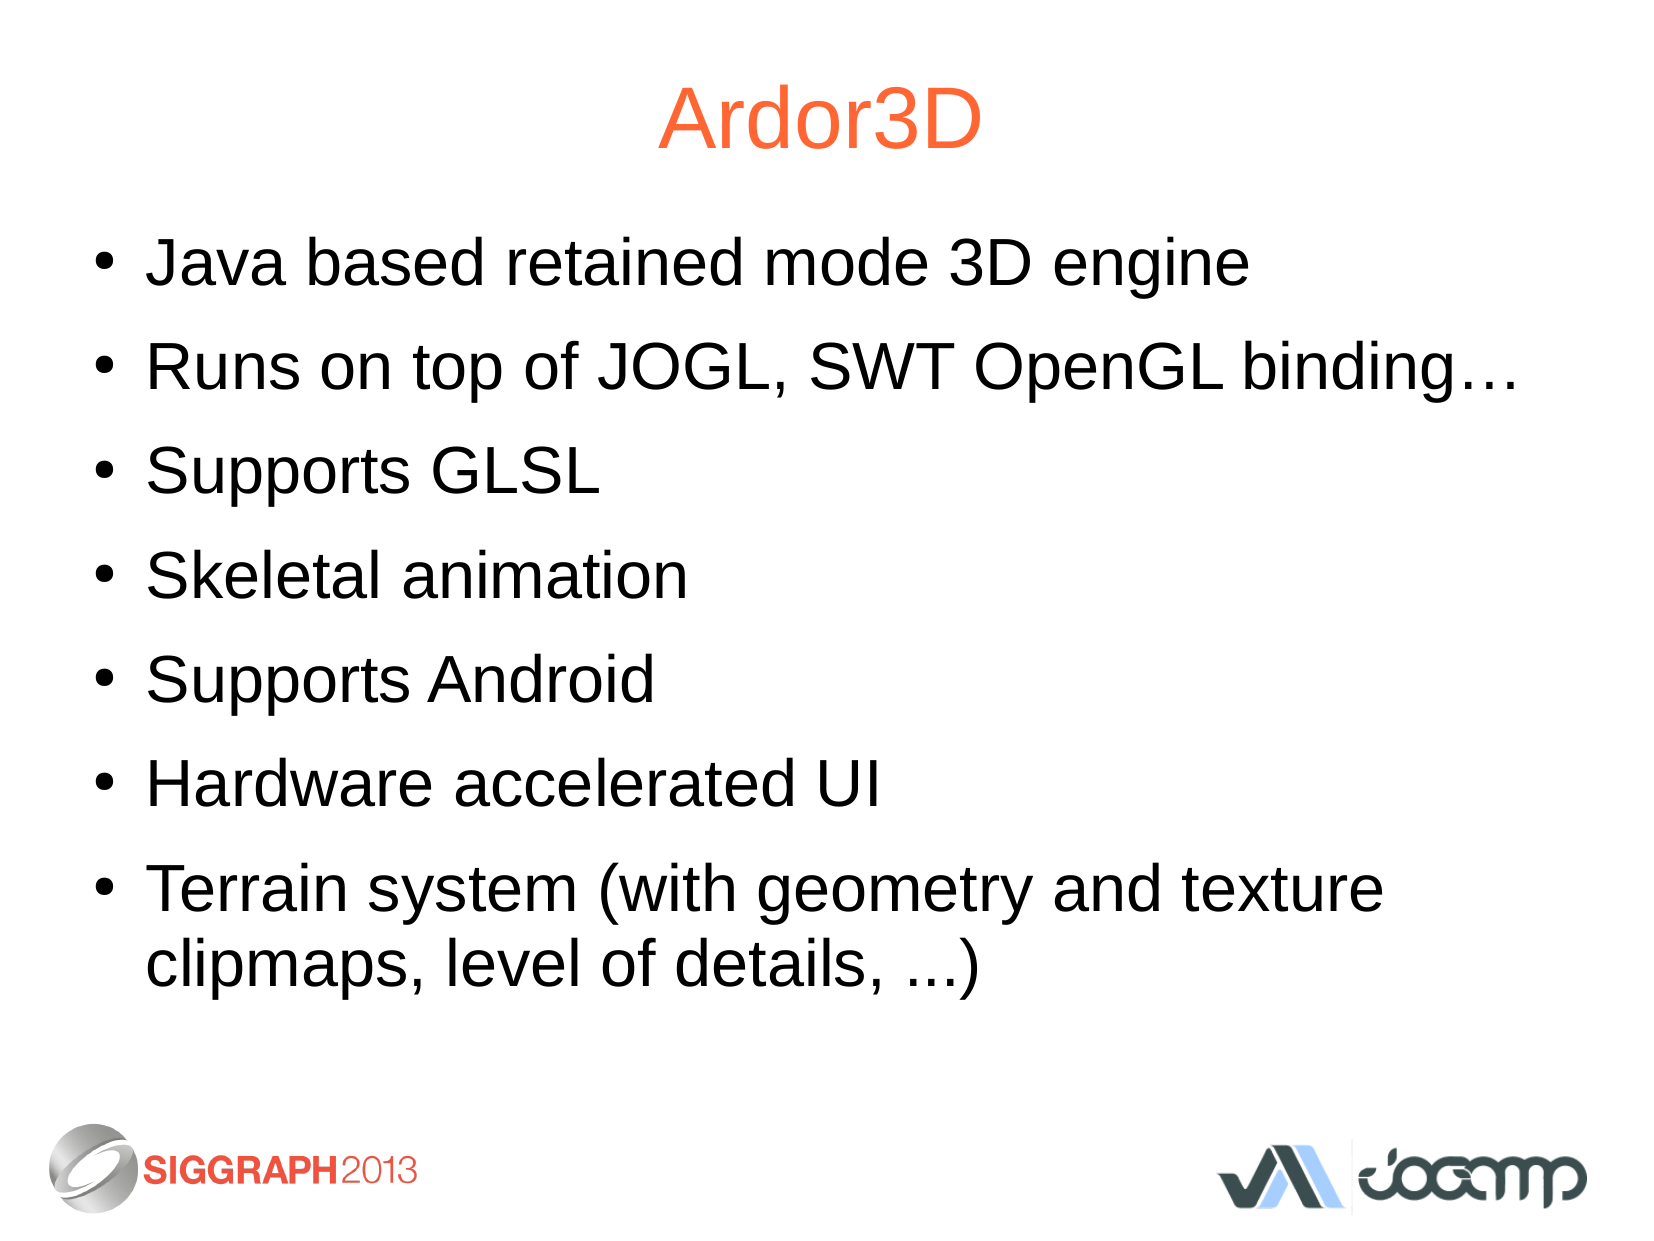

# Ardor3D
Java based retained mode 3D engine
Runs on top of JOGL, SWT OpenGL binding…
Supports GLSL
Skeletal animation
Supports Android
Hardware accelerated UI
Terrain system (with geometry and texture clipmaps, level of details, ...)